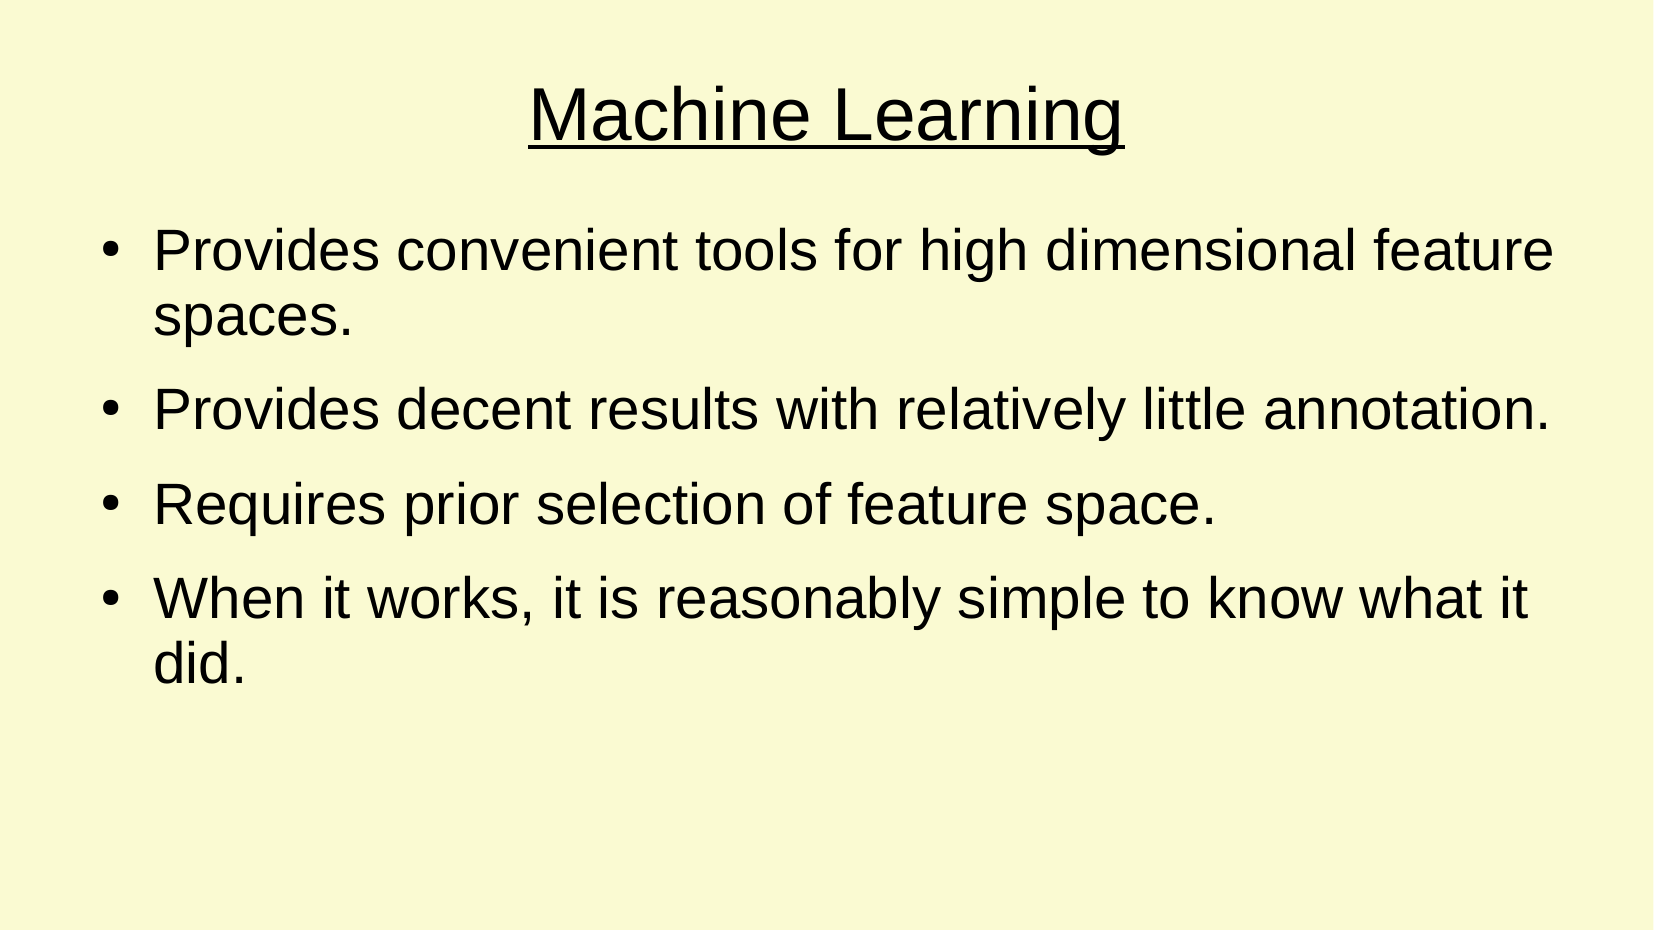

# Machine Learning
Provides convenient tools for high dimensional feature spaces.
Provides decent results with relatively little annotation.
Requires prior selection of feature space.
When it works, it is reasonably simple to know what it did.